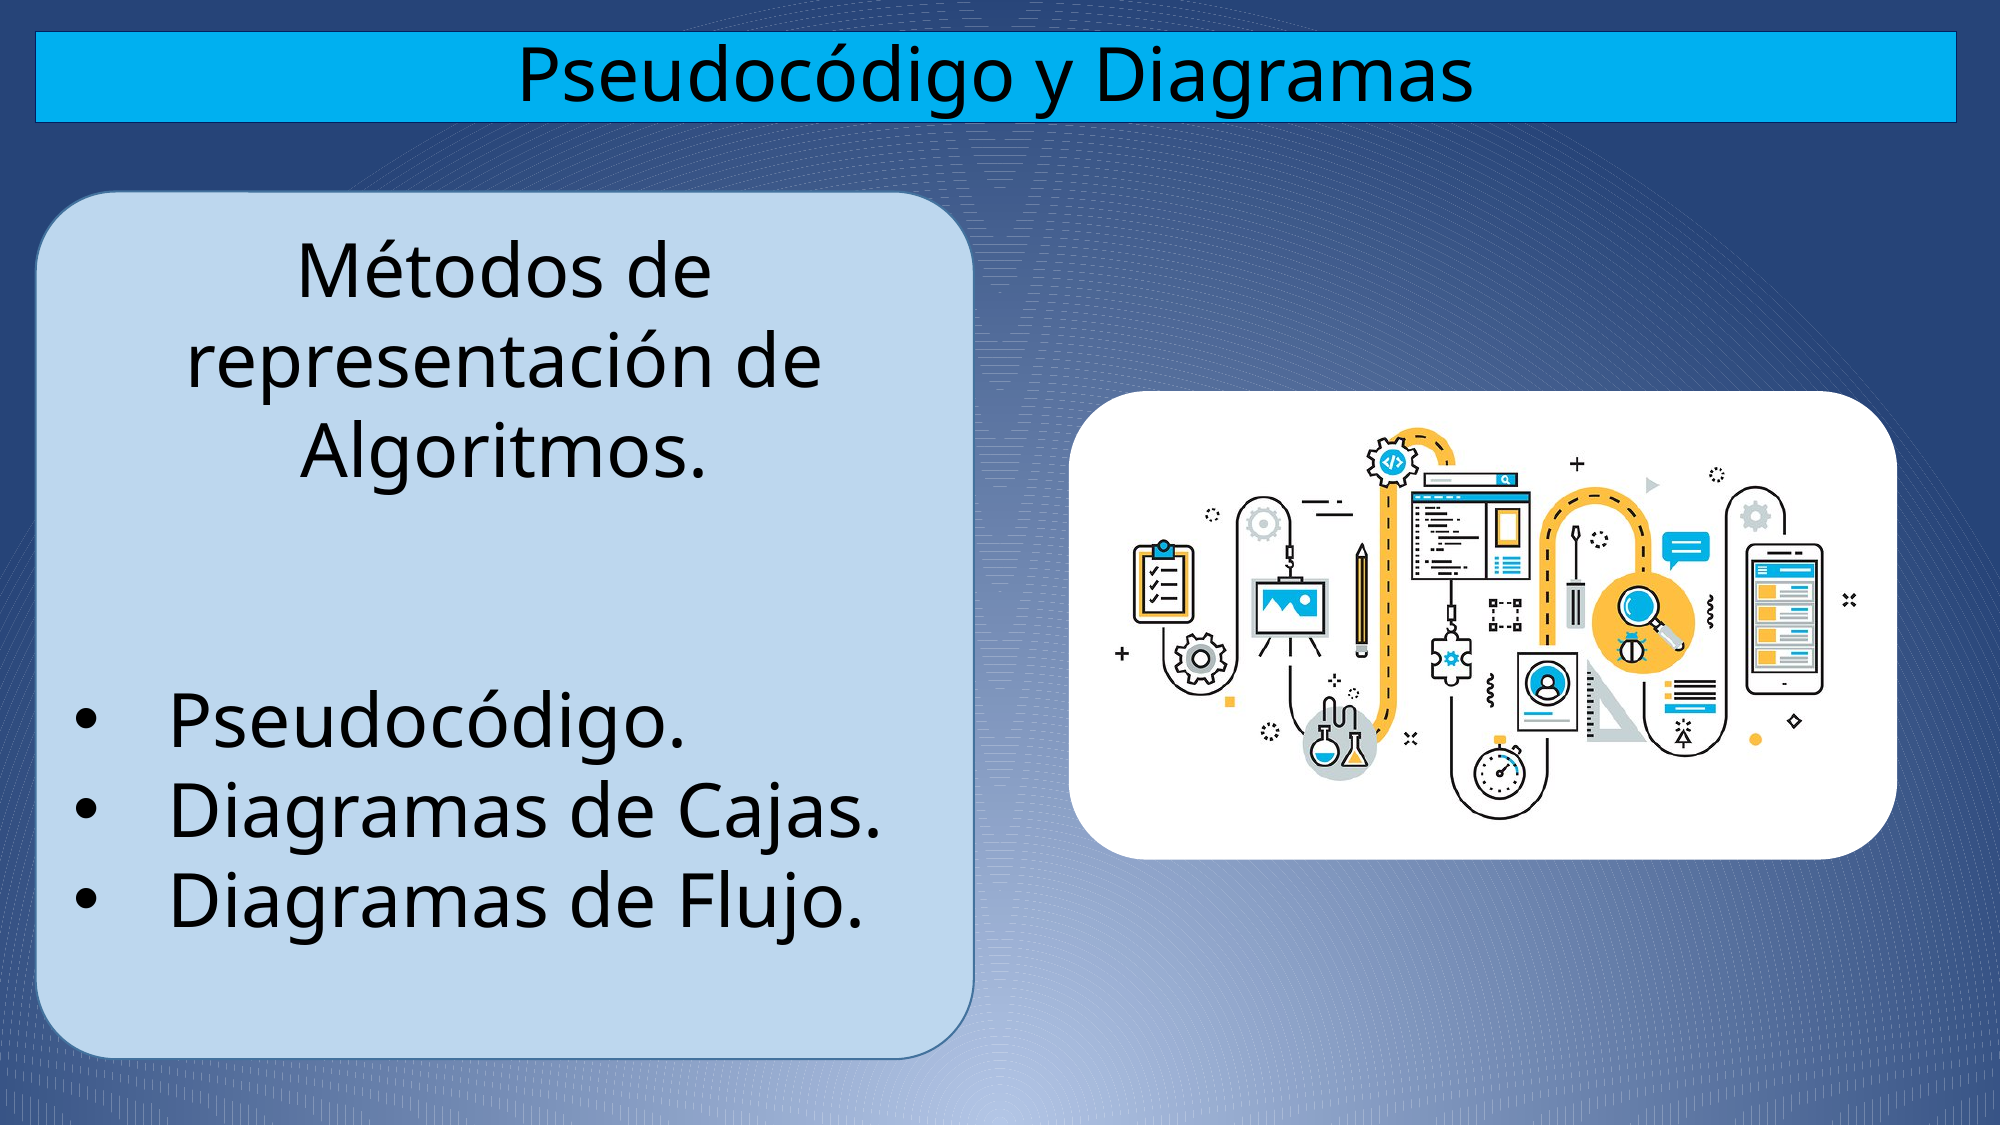

# Pseudocódigo y Diagramas
Métodos de representación de Algoritmos.
Pseudocódigo.
Diagramas de Cajas.
Diagramas de Flujo.